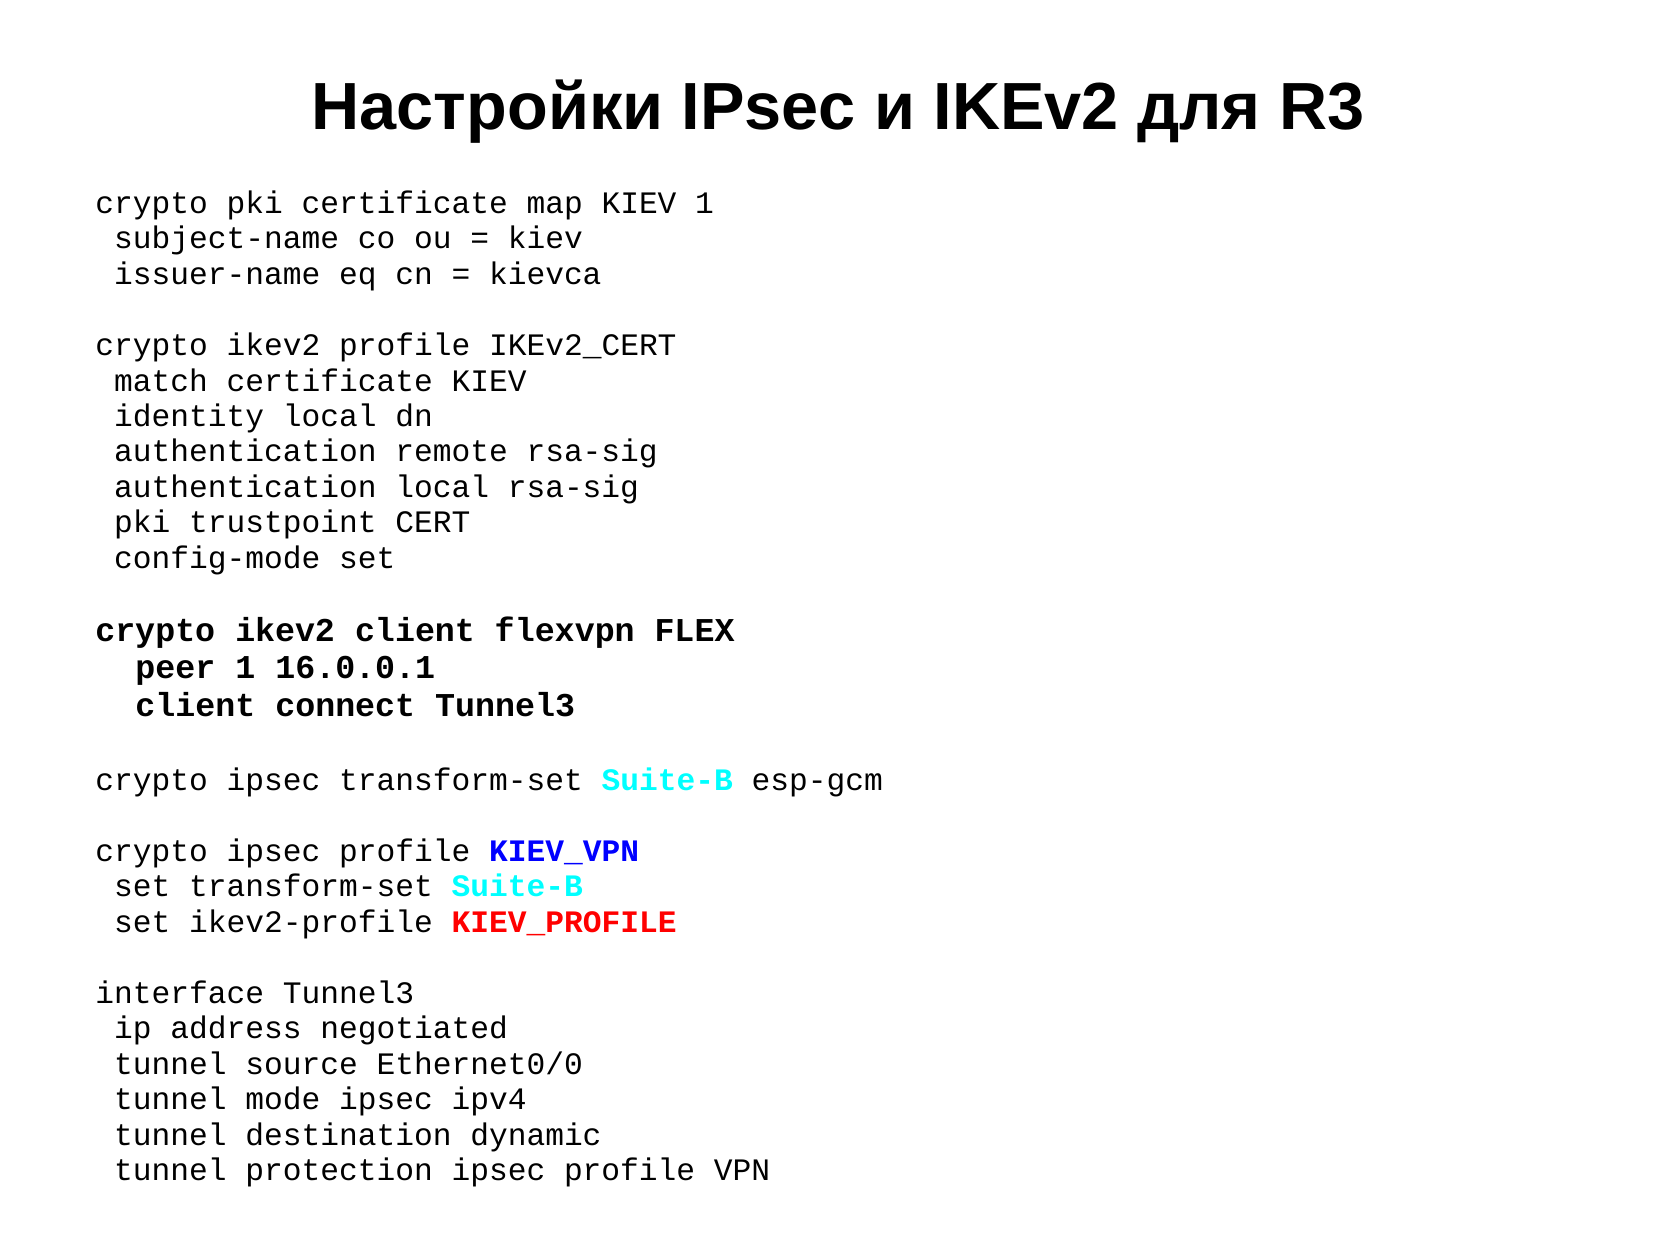

Настройки IPsec и IKEv2 для R3
# crypto pki certificate map KIEV 1
 subject-name co ou = kiev
 issuer-name eq cn = kievca
crypto ikev2 profile IKEv2_CERT
 match certificate KIEV
 identity local dn
 authentication remote rsa-sig
 authentication local rsa-sig
 pki trustpoint CERT
 config-mode set
crypto ikev2 client flexvpn FLEX
 peer 1 16.0.0.1
 client connect Tunnel3
crypto ipsec transform-set Suite-B esp-gcm
crypto ipsec profile KIEV_VPN
 set transform-set Suite-B
 set ikev2-profile KIEV_PROFILE
interface Tunnel3
 ip address negotiated
 tunnel source Ethernet0/0
 tunnel mode ipsec ipv4
 tunnel destination dynamic
 tunnel protection ipsec profile VPN